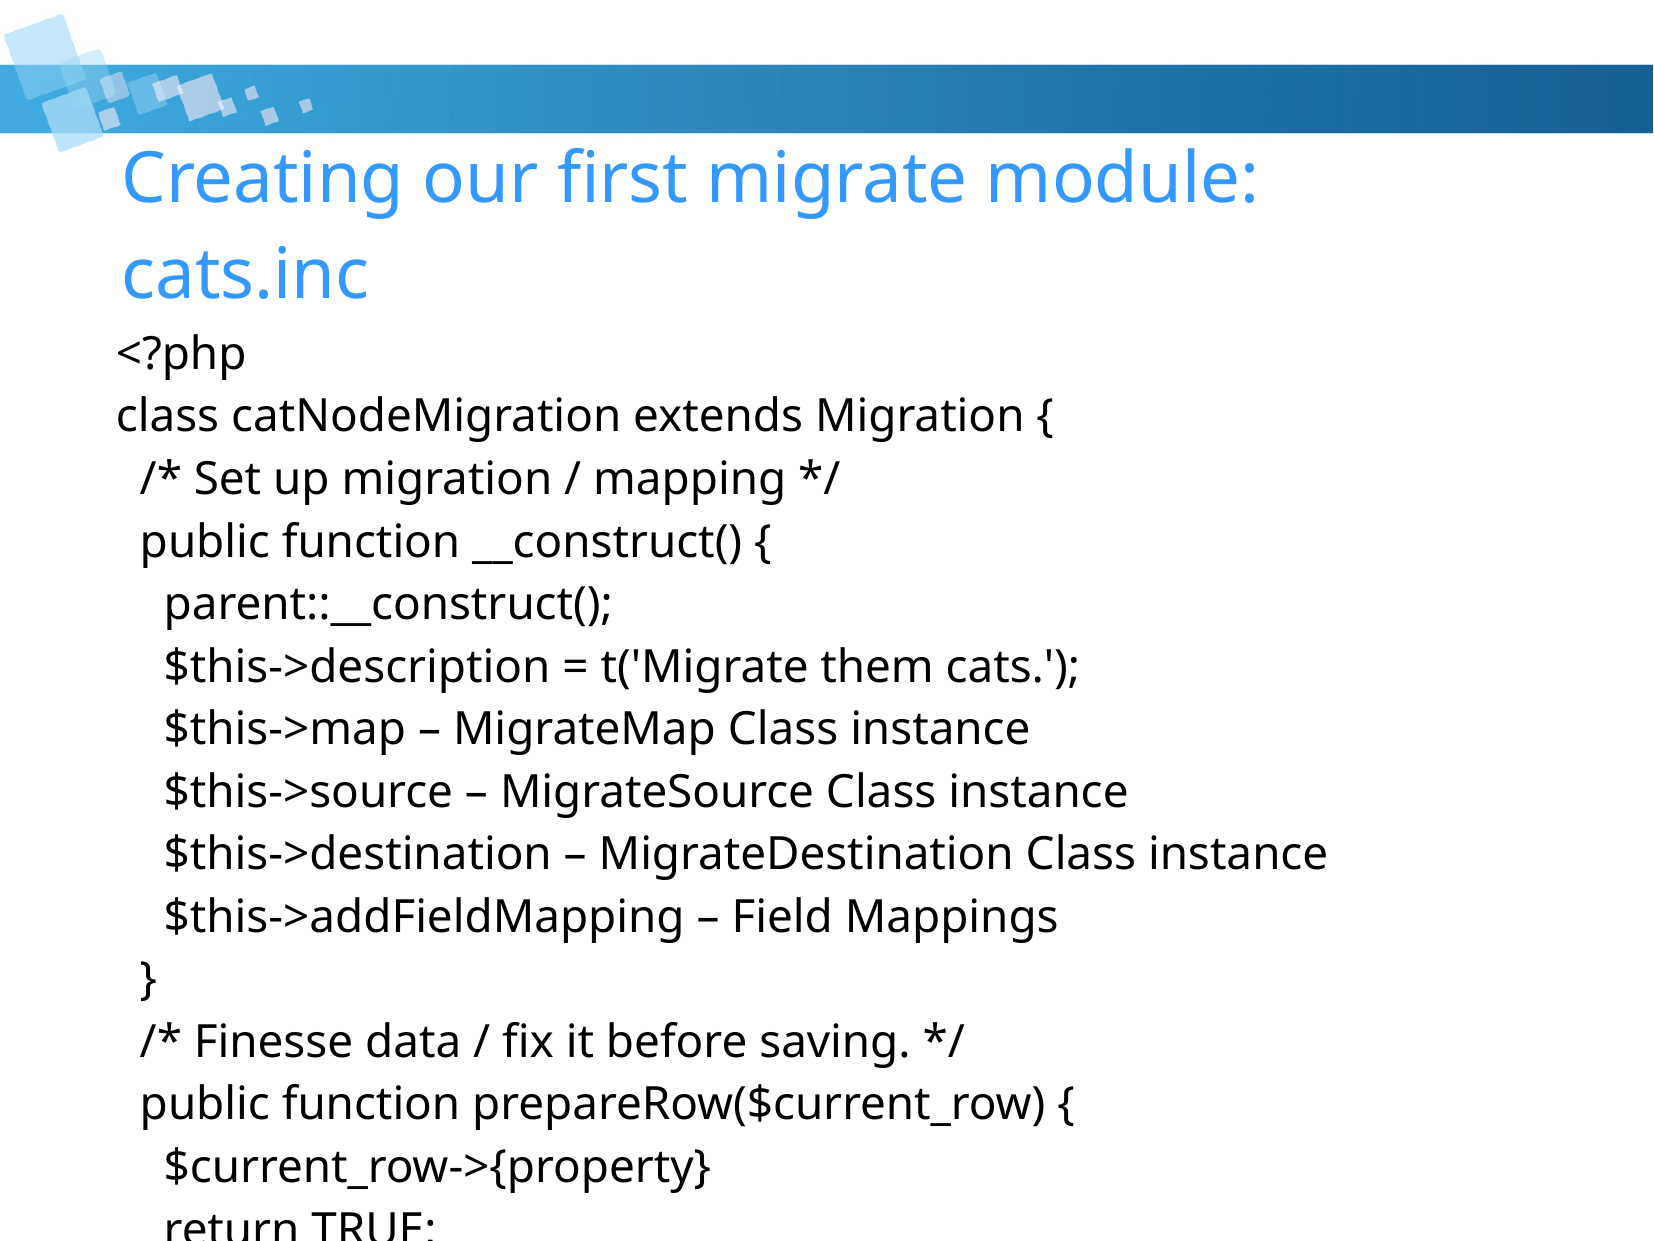

# Creating our first migrate module: cats.inc
<?php
class catNodeMigration extends Migration {
 /* Set up migration / mapping */
 public function __construct() {
 parent::__construct();
 $this->description = t('Migrate them cats.');
 $this->map – MigrateMap Class instance
 $this->source – MigrateSource Class instance
 $this->destination – MigrateDestination Class instance
 $this->addFieldMapping – Field Mappings
 }
 /* Finesse data / fix it before saving. */
 public function prepareRow($current_row) {
 $current_row->{property}
 return TRUE;
 }
}